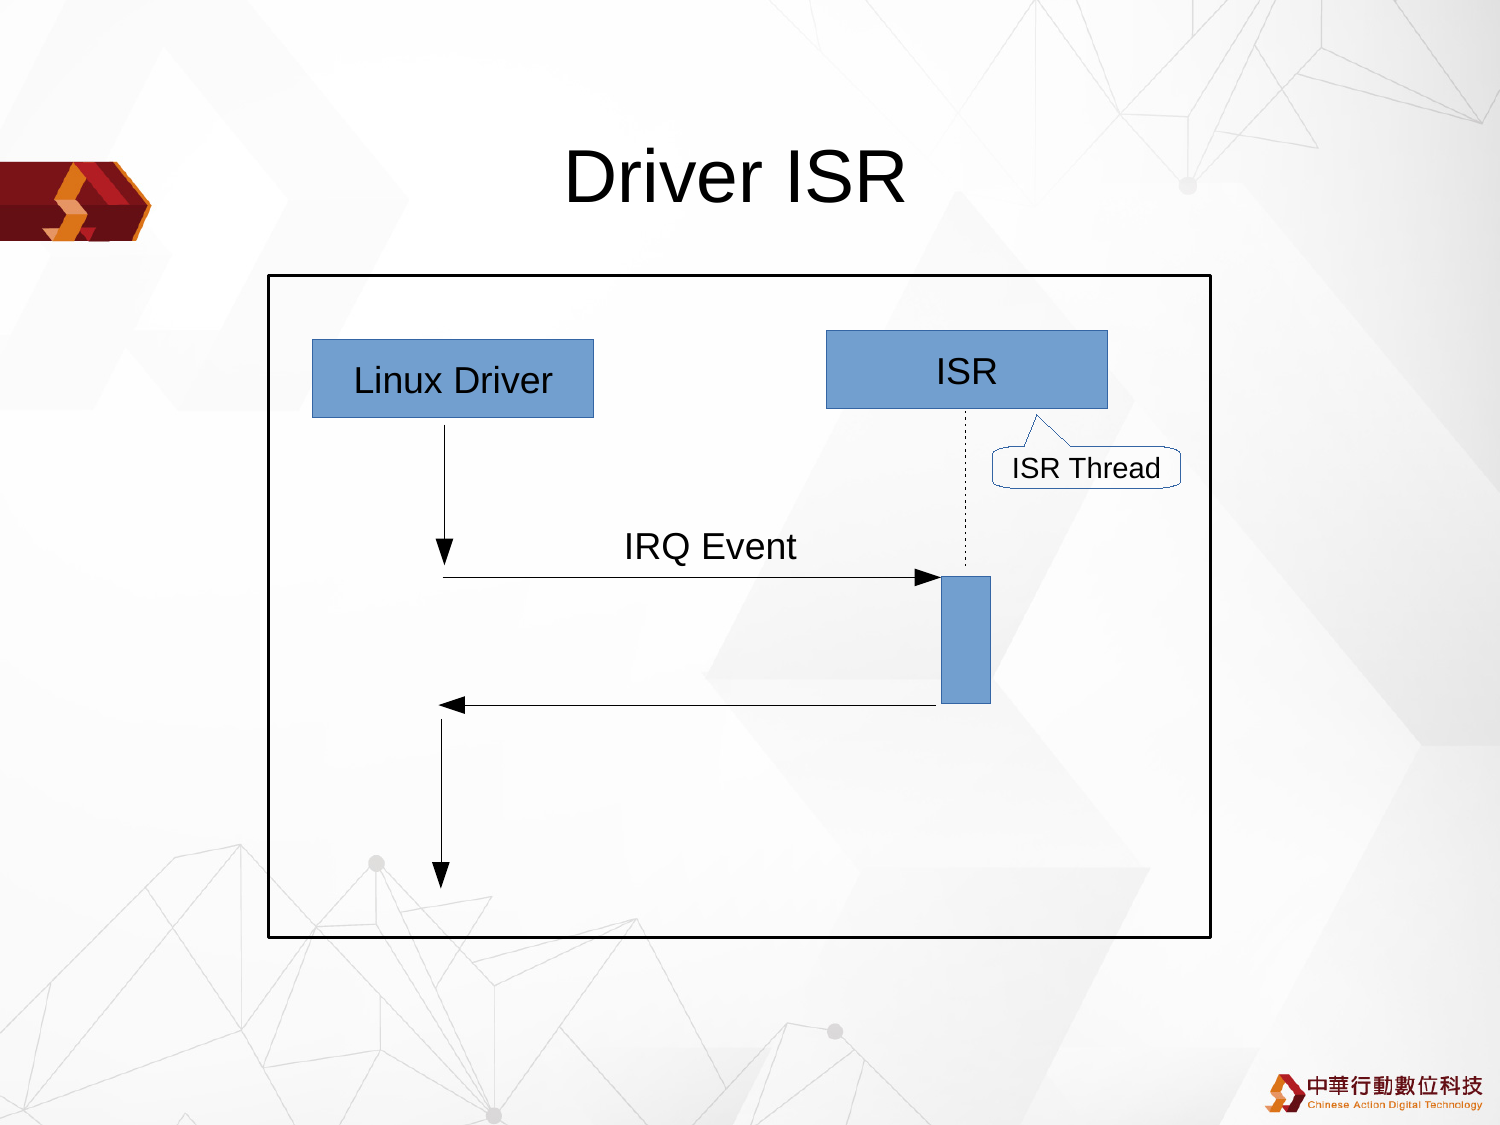

# Driver ISR
ISR
Linux Driver
ISR Thread
IRQ Event